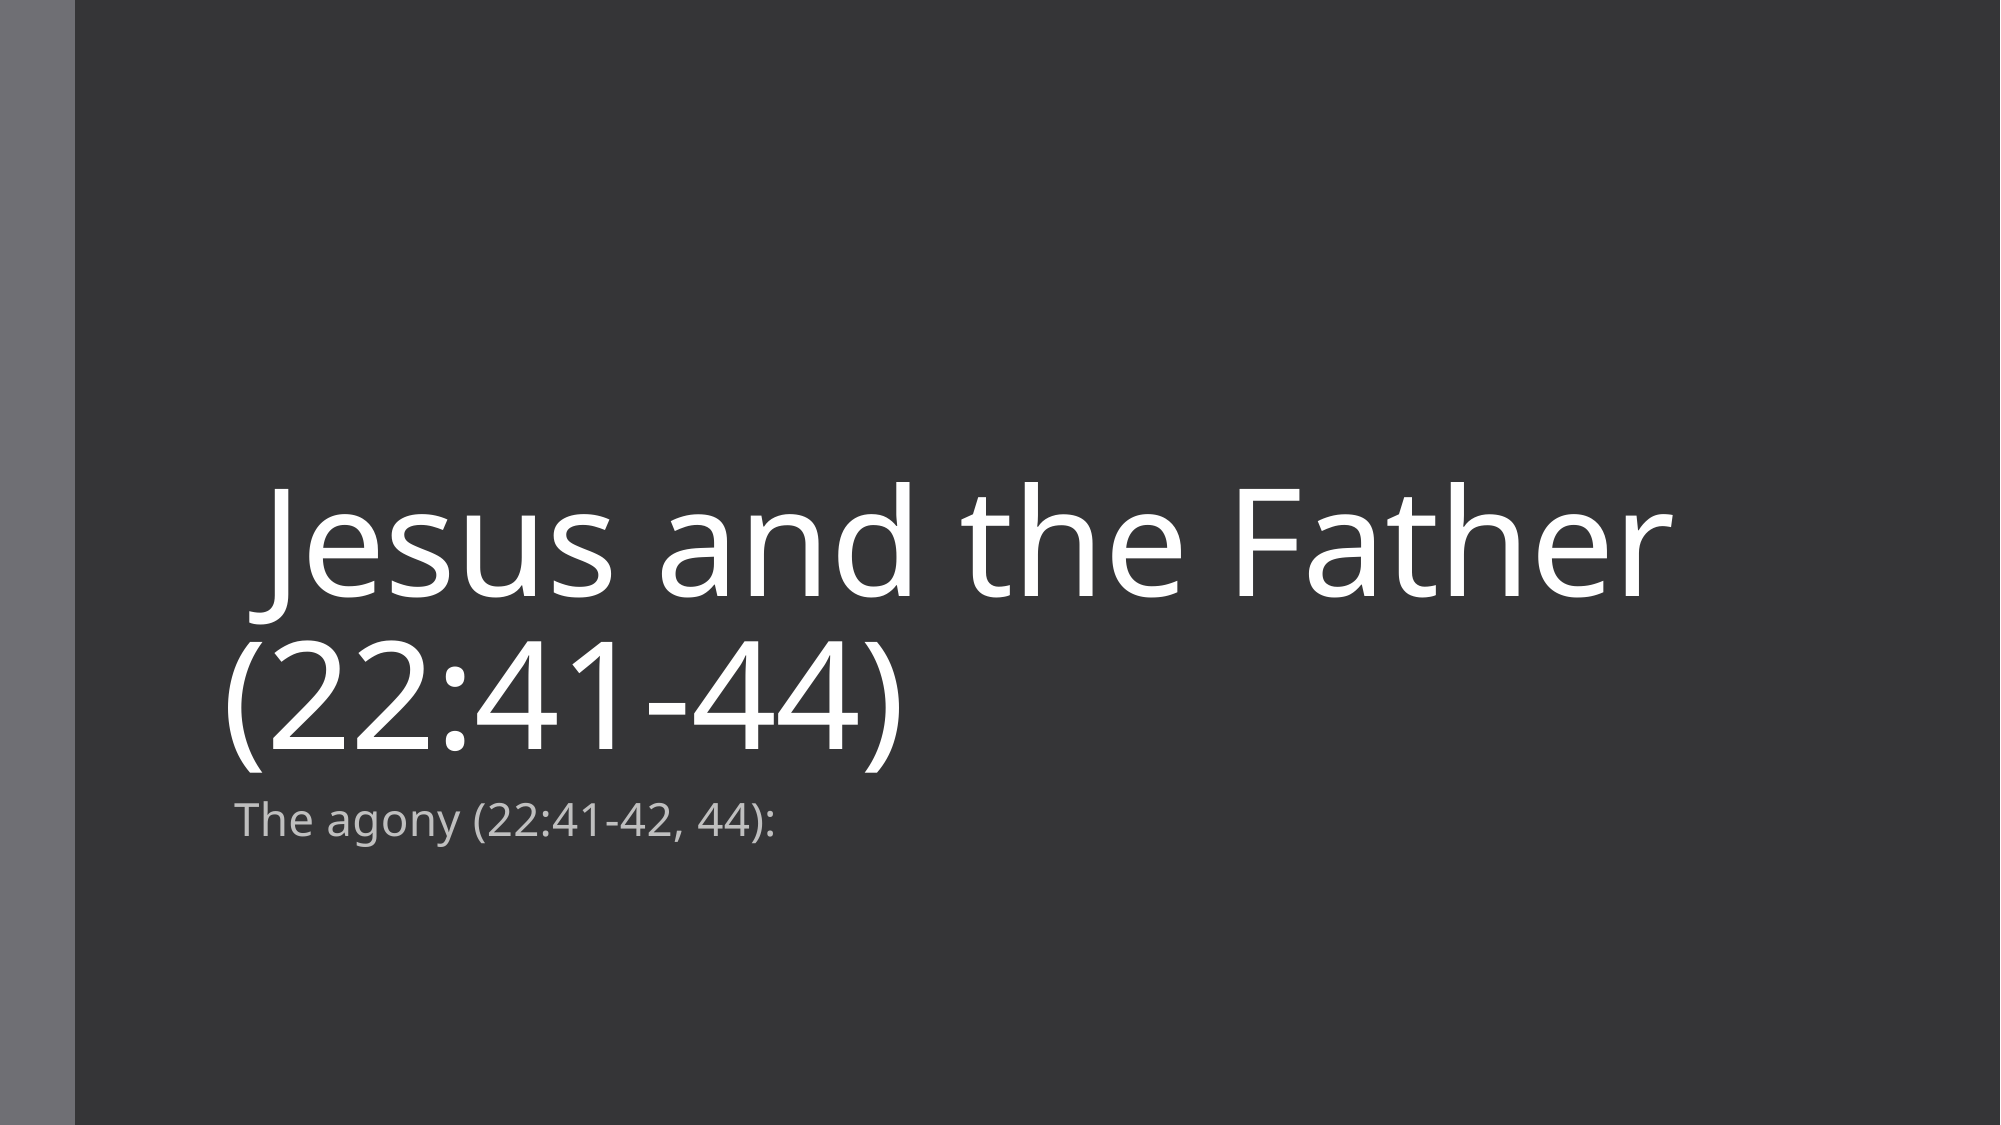

# Jesus and the Father (22:41-44)
 The agony (22:41-42, 44):